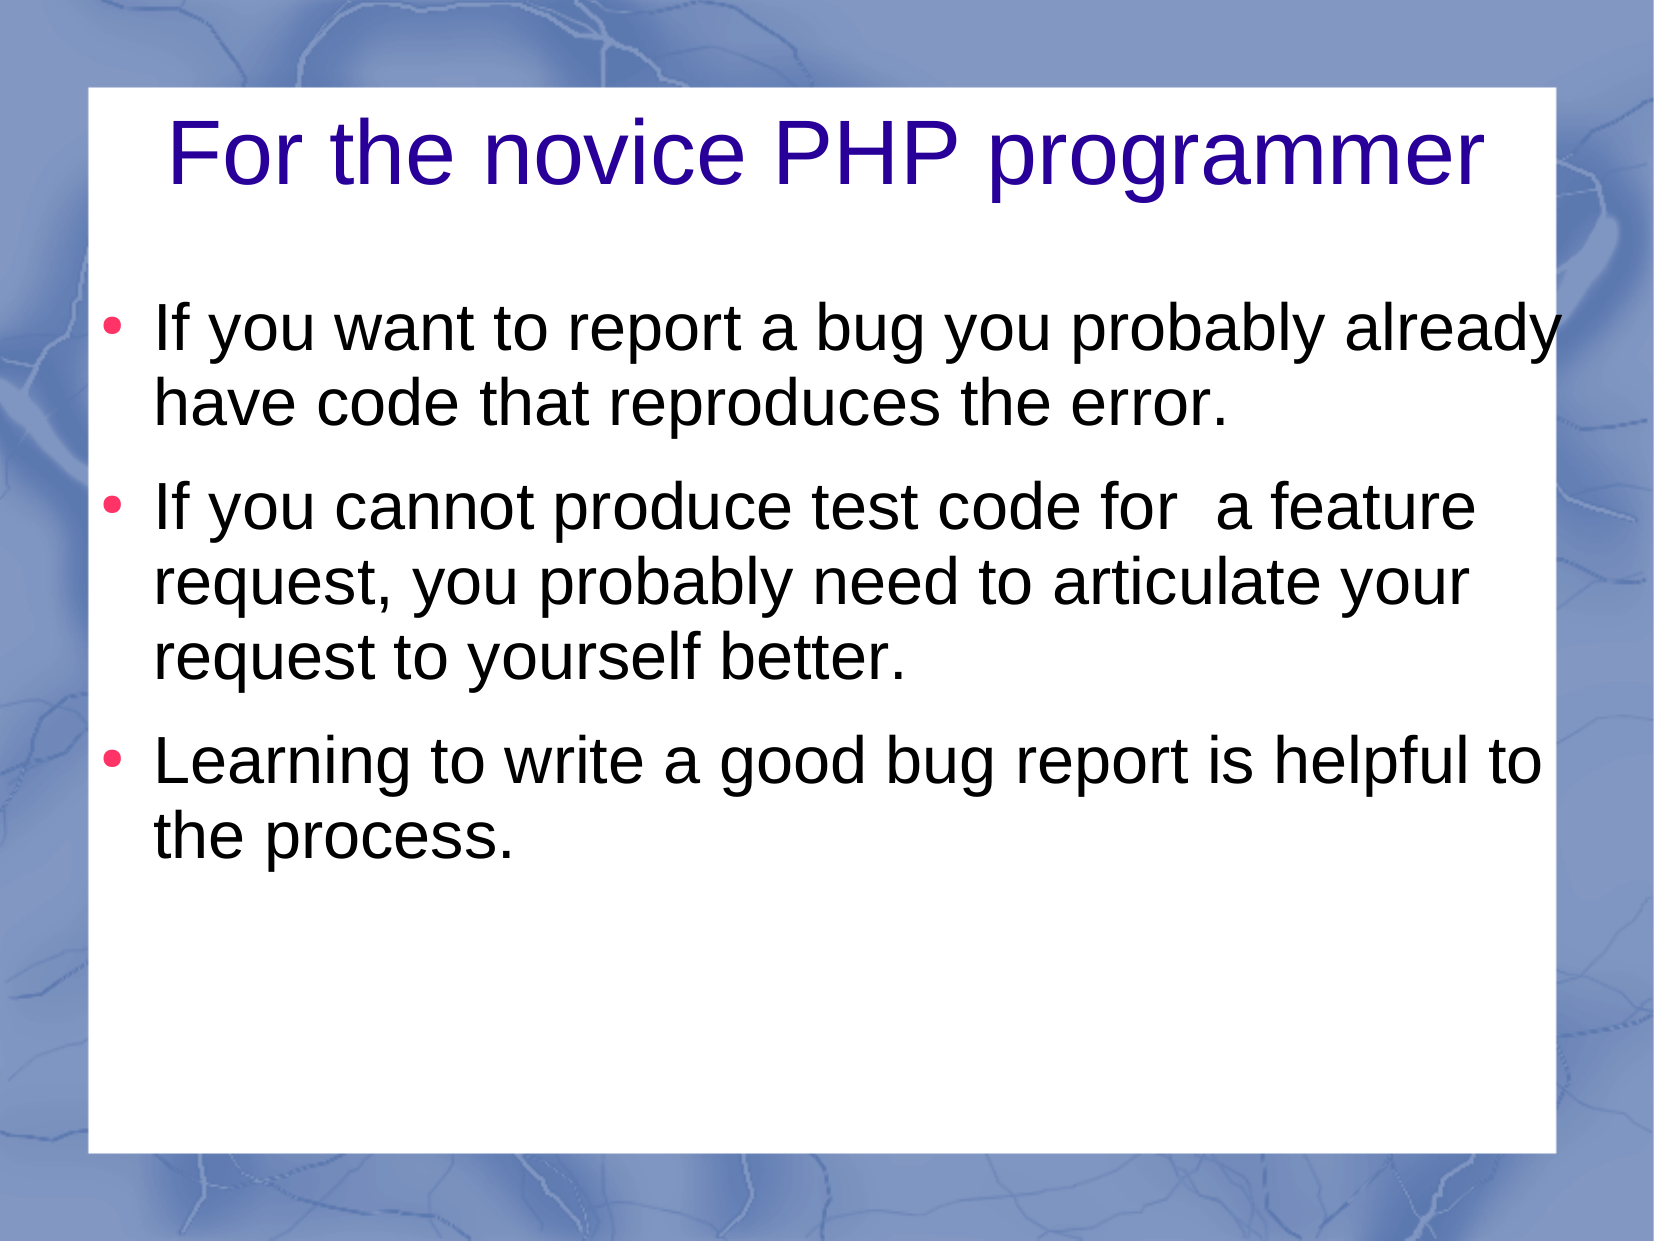

# For the novice PHP programmer
If you want to report a bug you probably already have code that reproduces the error.
If you cannot produce test code for a feature request, you probably need to articulate your request to yourself better.
Learning to write a good bug report is helpful to the process.